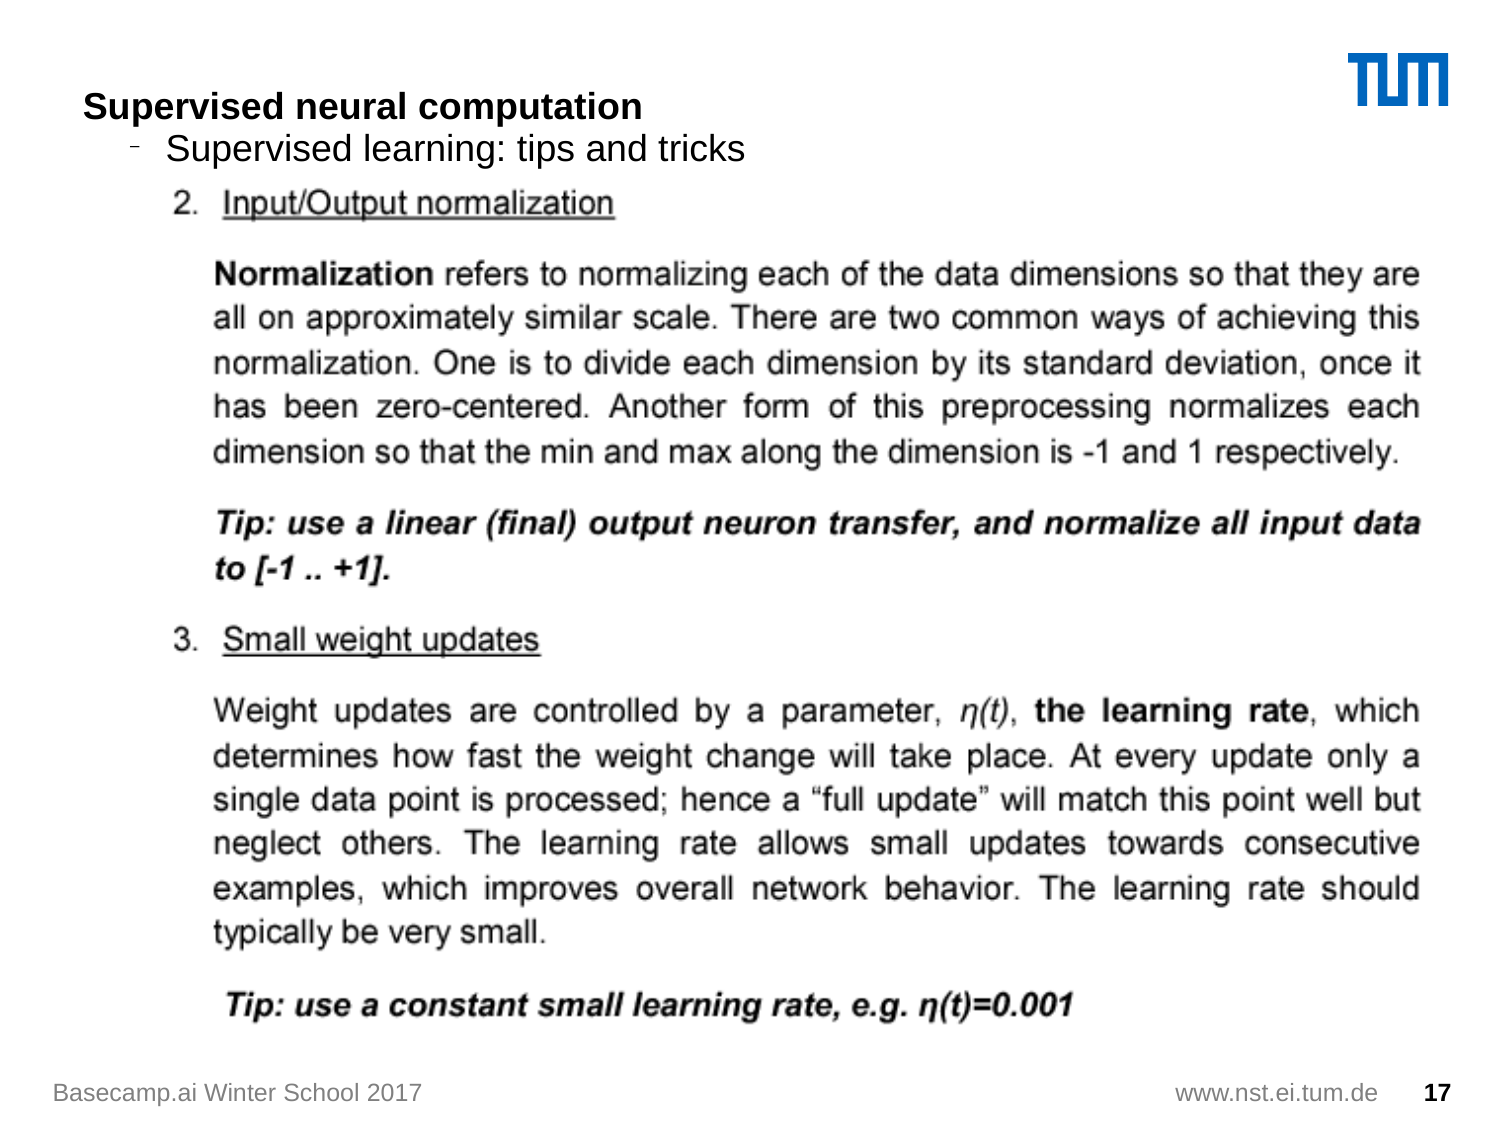

Supervised neural computation
Supervised learning: tips and tricks
Basecamp.ai Winter School 2017
17